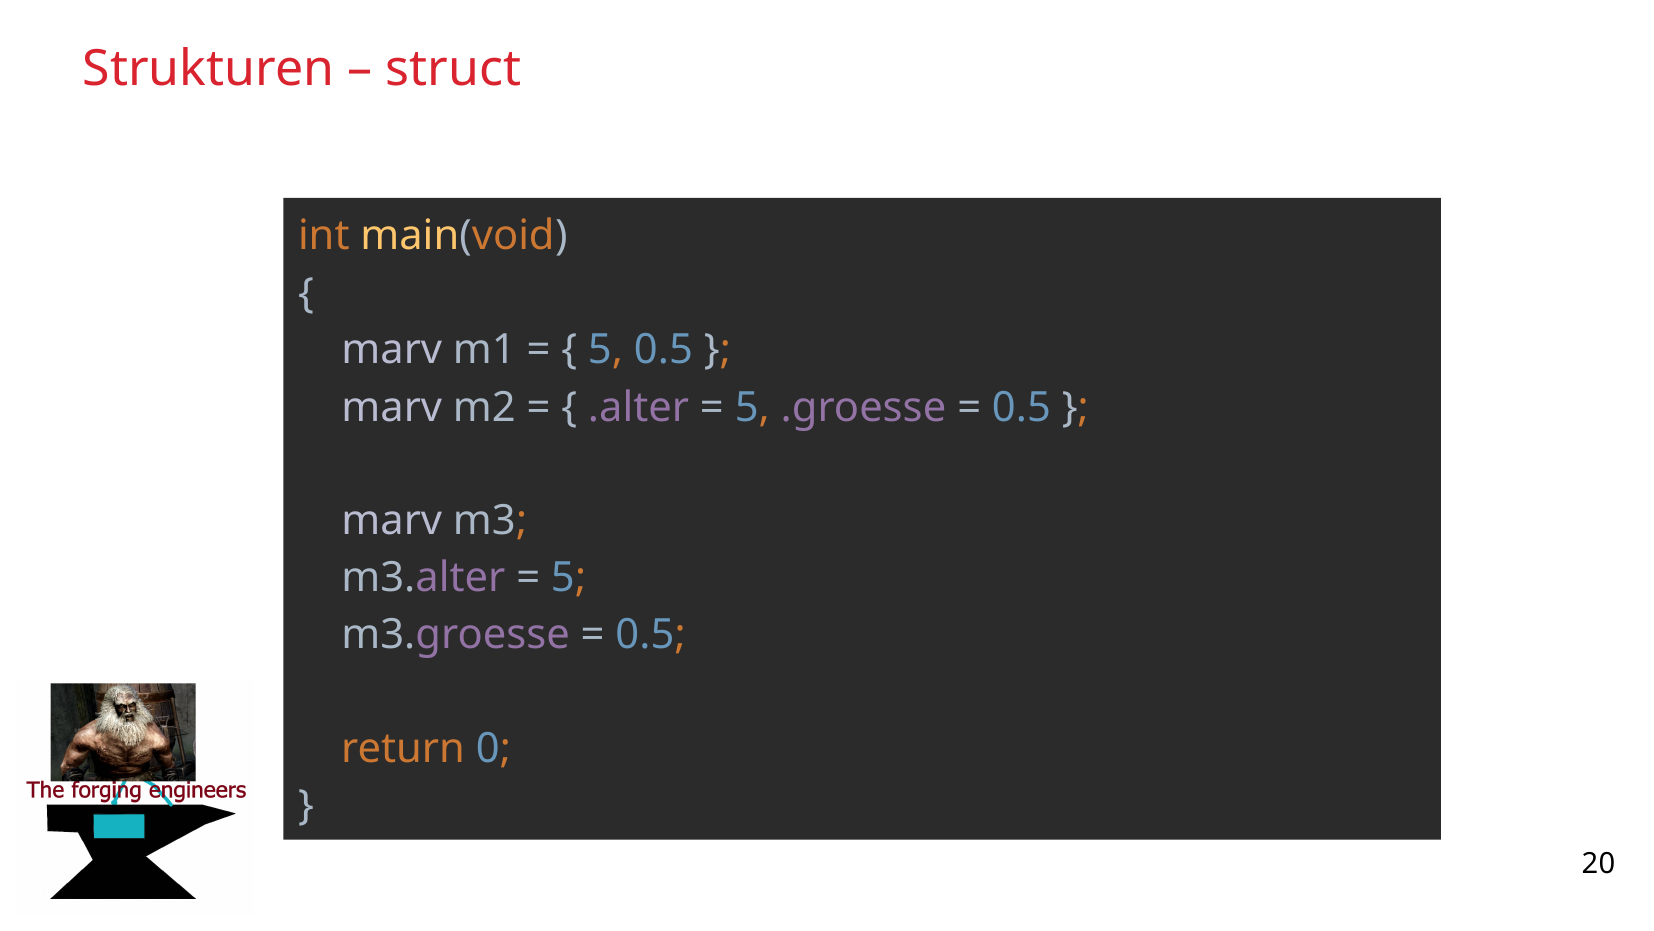

# Strukturen – struct
int main(void)
{
 marv m1 = { 5, 0.5 };
 marv m2 = { .alter = 5, .groesse = 0.5 };
 marv m3;
 m3.alter = 5;
 m3.groesse = 0.5;
 return 0;
}